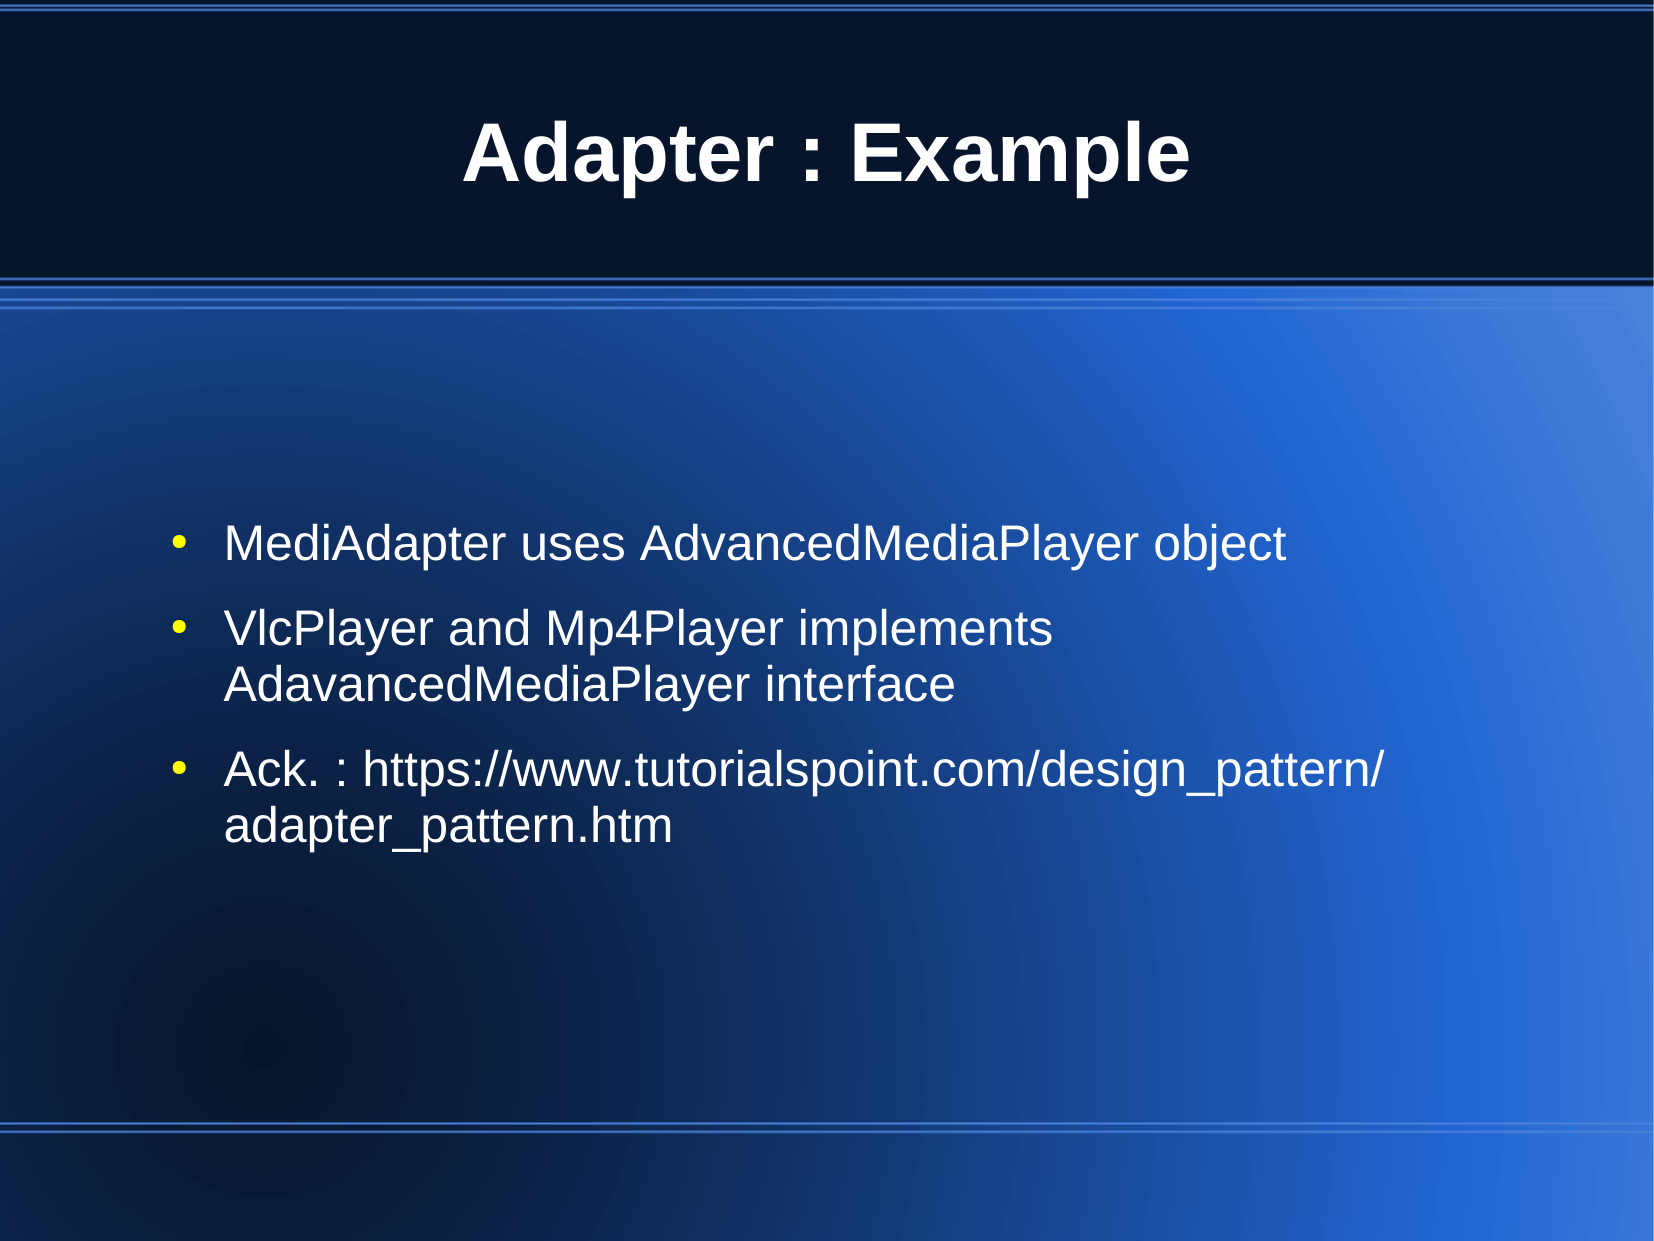

# Adapter : Example
MediAdapter uses AdvancedMediaPlayer object
VlcPlayer and Mp4Player implements AdavancedMediaPlayer interface
Ack. : https://www.tutorialspoint.com/design_pattern/adapter_pattern.htm